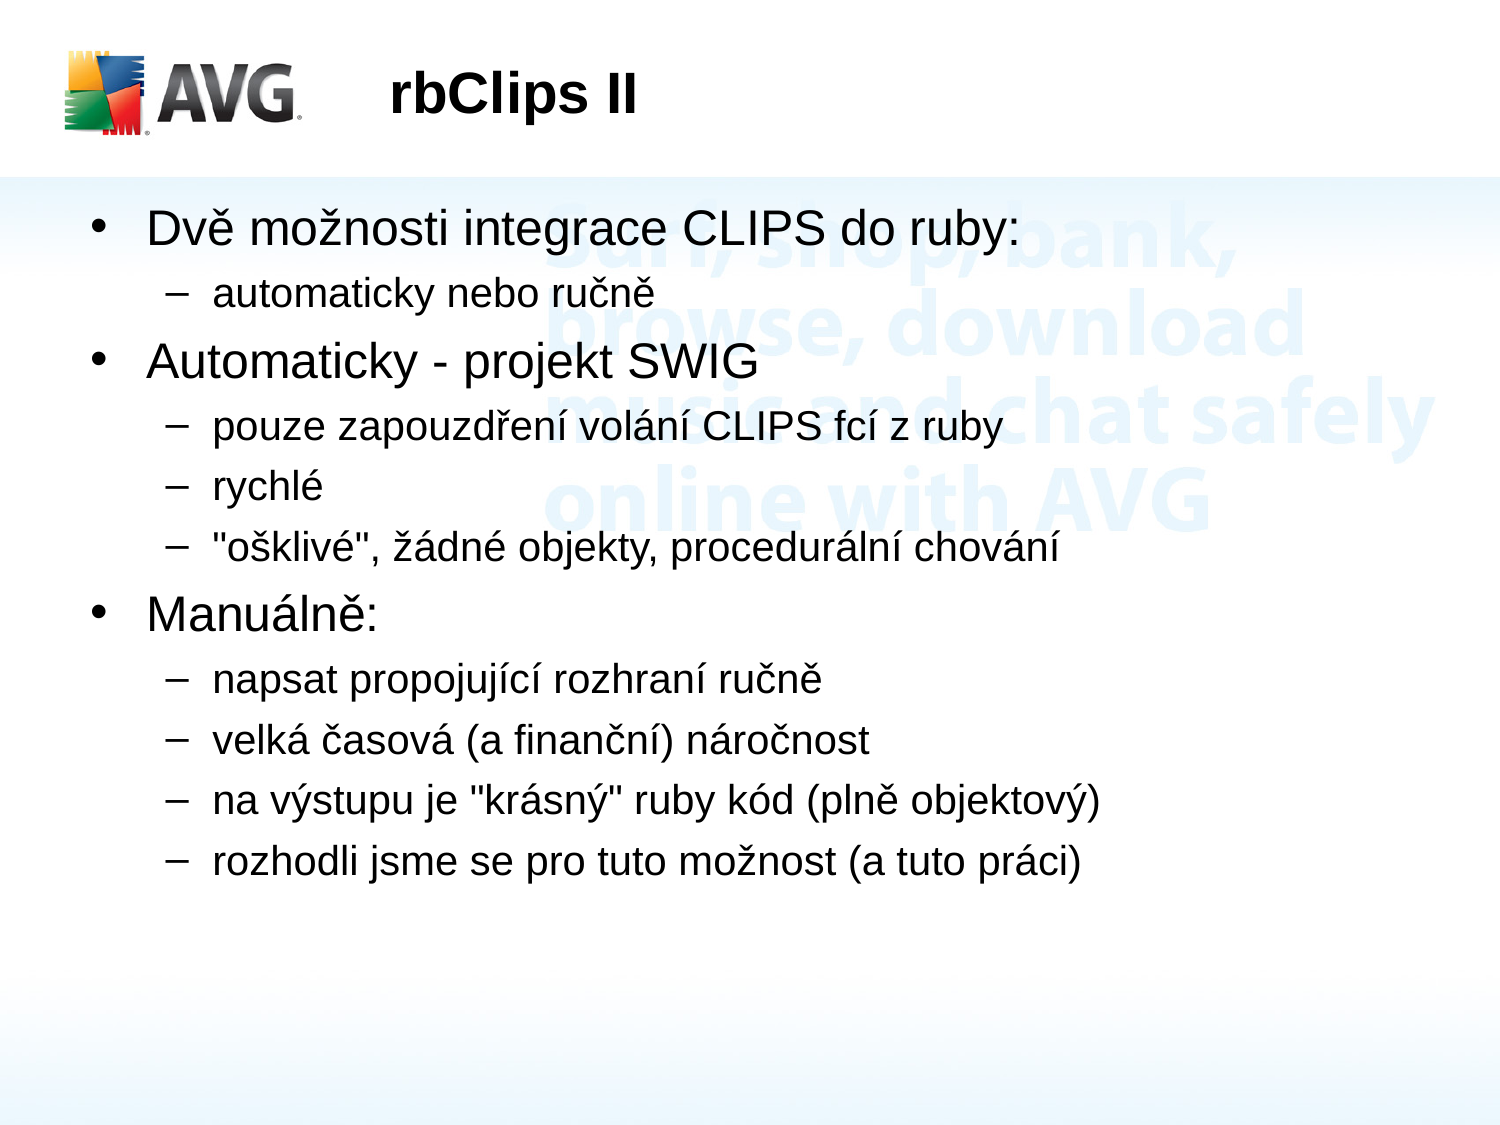

# rbClips II
Dvě možnosti integrace CLIPS do ruby:
automaticky nebo ručně
Automaticky - projekt SWIG
pouze zapouzdření volání CLIPS fcí z ruby
rychlé
"ošklivé", žádné objekty, procedurální chování
Manuálně:
napsat propojující rozhraní ručně
velká časová (a finanční) náročnost
na výstupu je "krásný" ruby kód (plně objektový)
rozhodli jsme se pro tuto možnost (a tuto práci)